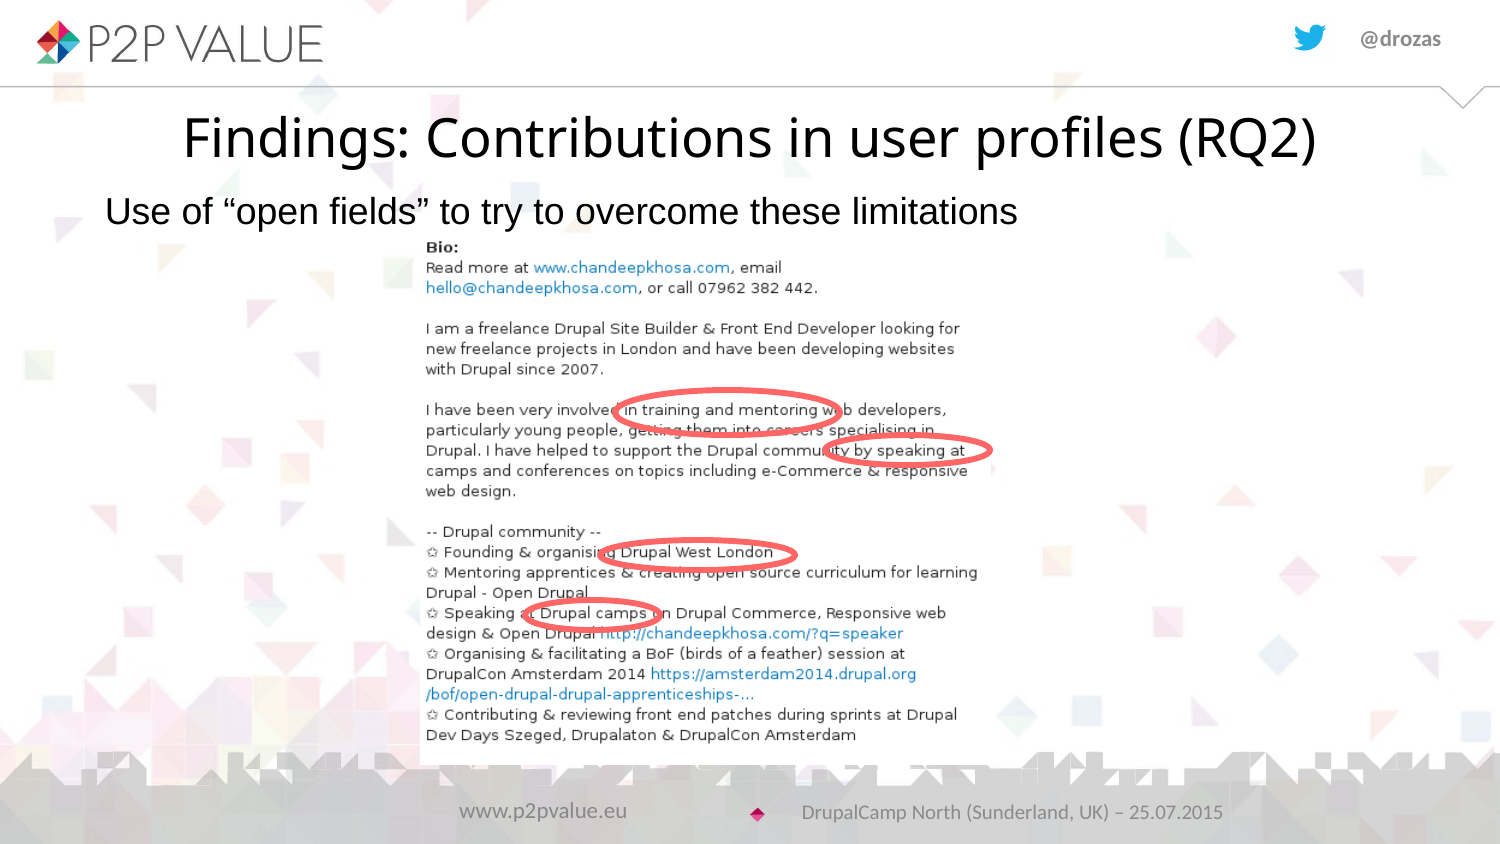

@drozas
# Findings: Contributions in user profiles (RQ2)
Use of “open fields” to try to overcome these limitations
DrupalCamp North (Sunderland, UK) – 25.07.2015
www.p2pvalue.eu